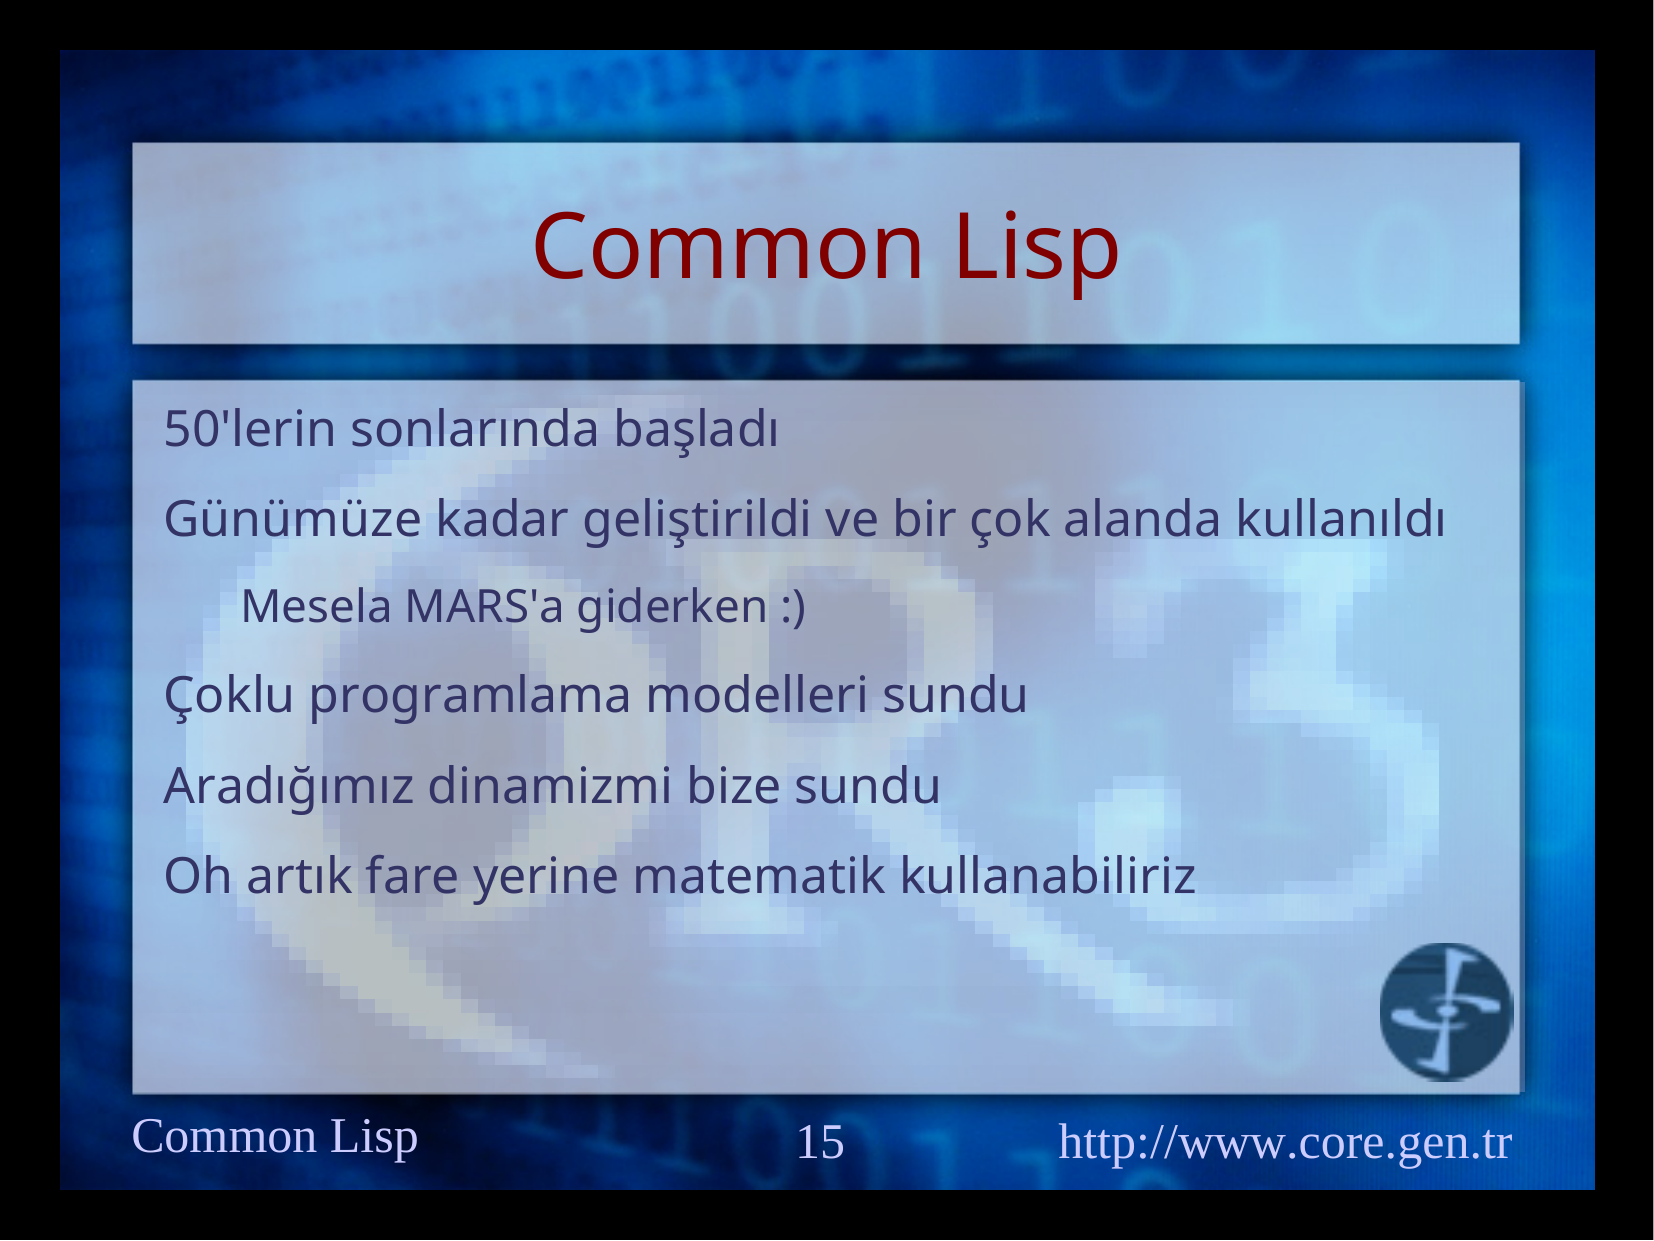

# Common Lisp
50'lerin sonlarında başladı
Günümüze kadar geliştirildi ve bir çok alanda kullanıldı
Mesela MARS'a giderken :)
Çoklu programlama modelleri sundu
Aradığımız dinamizmi bize sundu
Oh artık fare yerine matematik kullanabiliriz